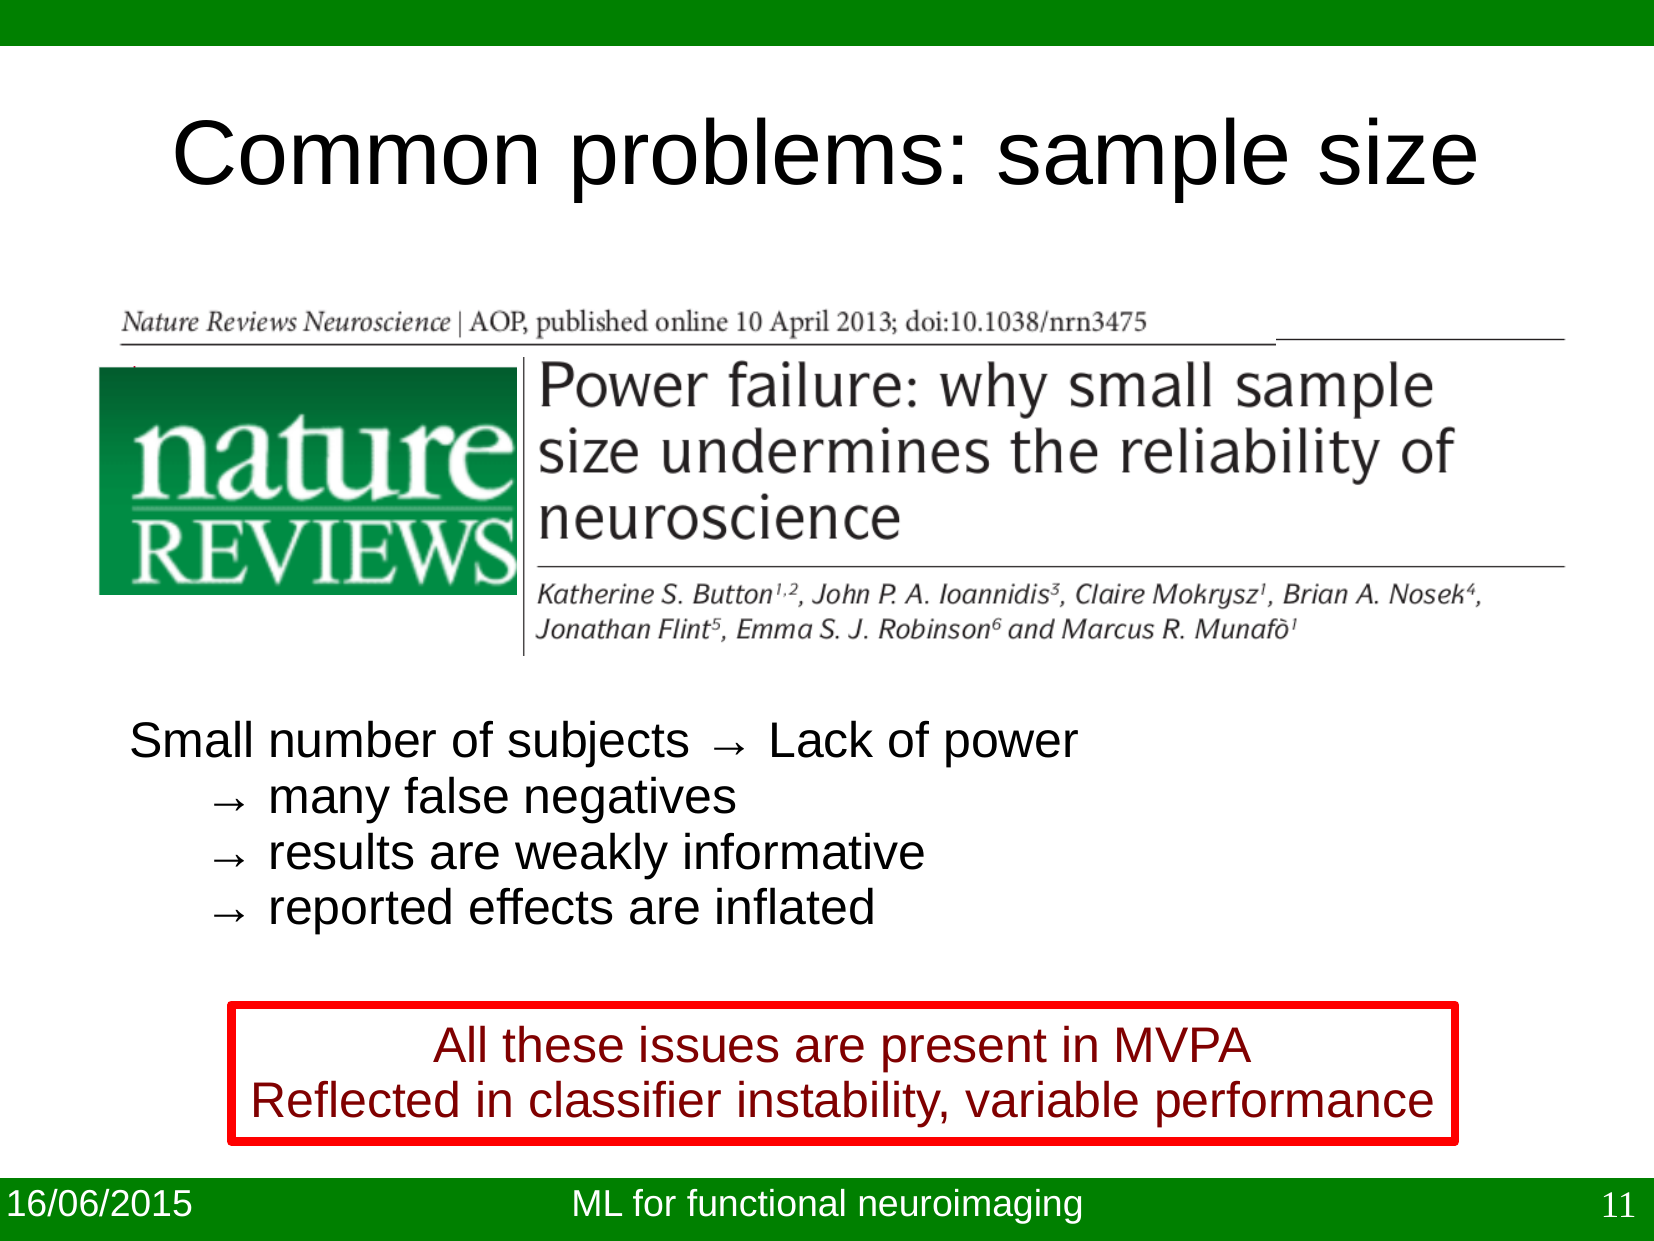

# Common problems: sample size
Small number of subjects → Lack of power
	→ many false negatives
	→ results are weakly informative
	→ reported effects are inflated
All these issues are present in MVPA
Reflected in classifier instability, variable performance
11
Motivation for multivariate models ?